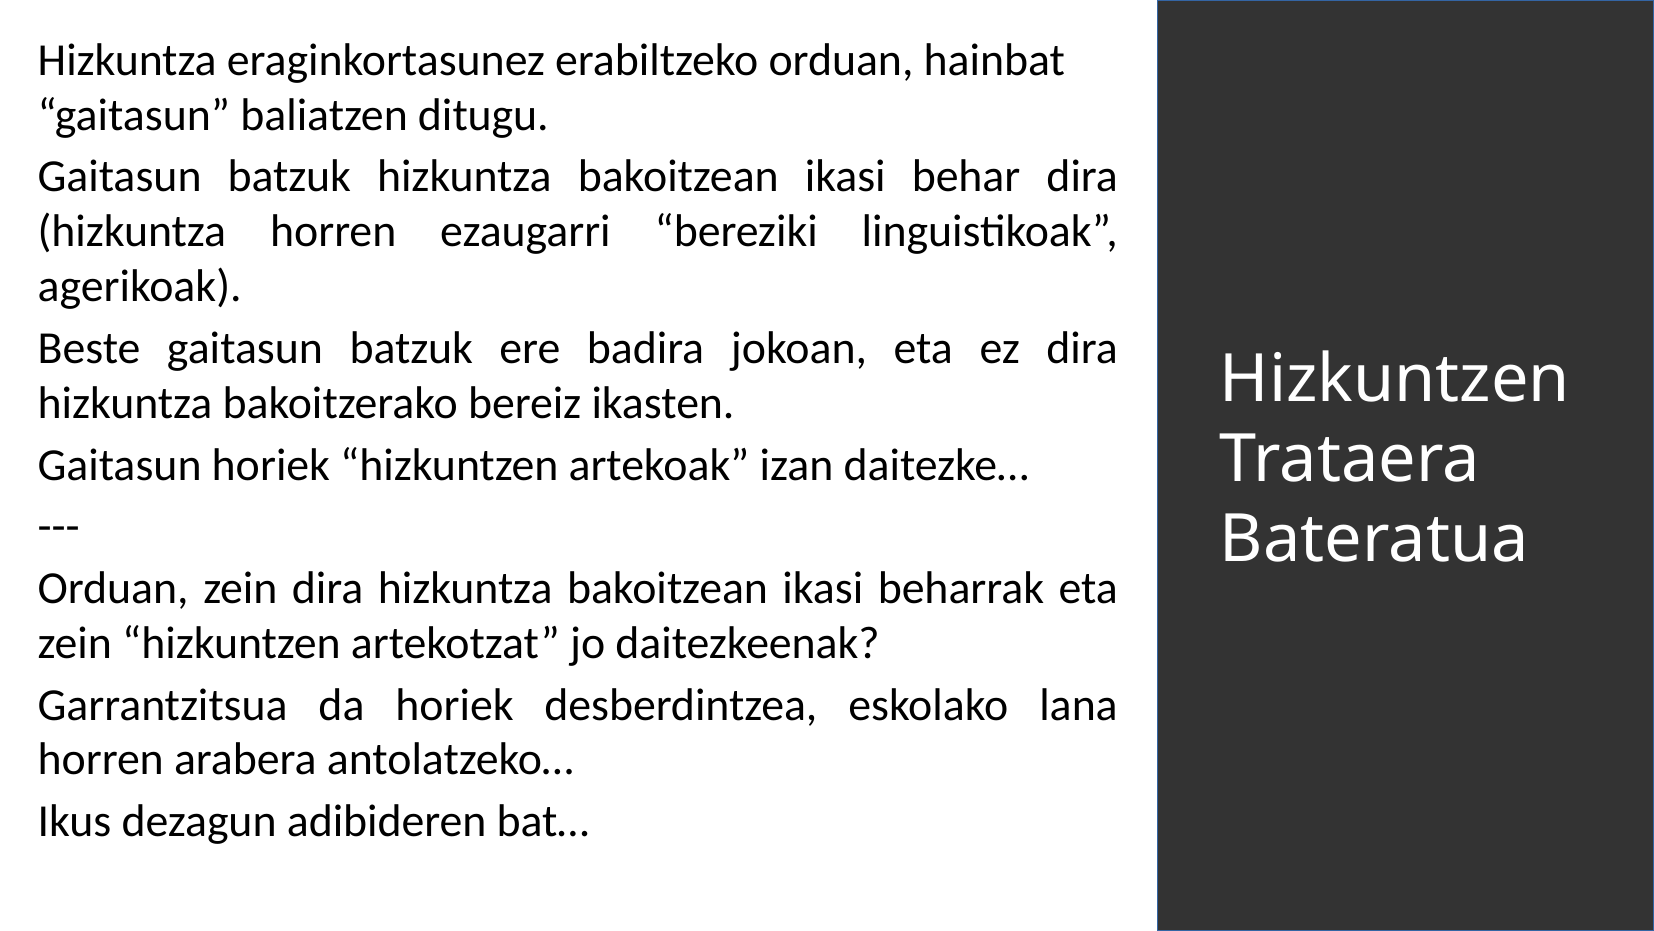

# Hizkuntza eraginkortasunez erabiltzeko orduan, hainbat “gaitasun” baliatzen ditugu.
Gaitasun batzuk hizkuntza bakoitzean ikasi behar dira (hizkuntza horren ezaugarri “bereziki linguistikoak”, agerikoak).
Beste gaitasun batzuk ere badira jokoan, eta ez dira hizkuntza bakoitzerako bereiz ikasten.
Gaitasun horiek “hizkuntzen artekoak” izan daitezke…
---
Orduan, zein dira hizkuntza bakoitzean ikasi beharrak eta zein “hizkuntzen artekotzat” jo daitezkeenak?
Garrantzitsua da horiek desberdintzea, eskolako lana horren arabera antolatzeko…
Ikus dezagun adibideren bat…
Hizkuntzen
Trataera
Bateratua